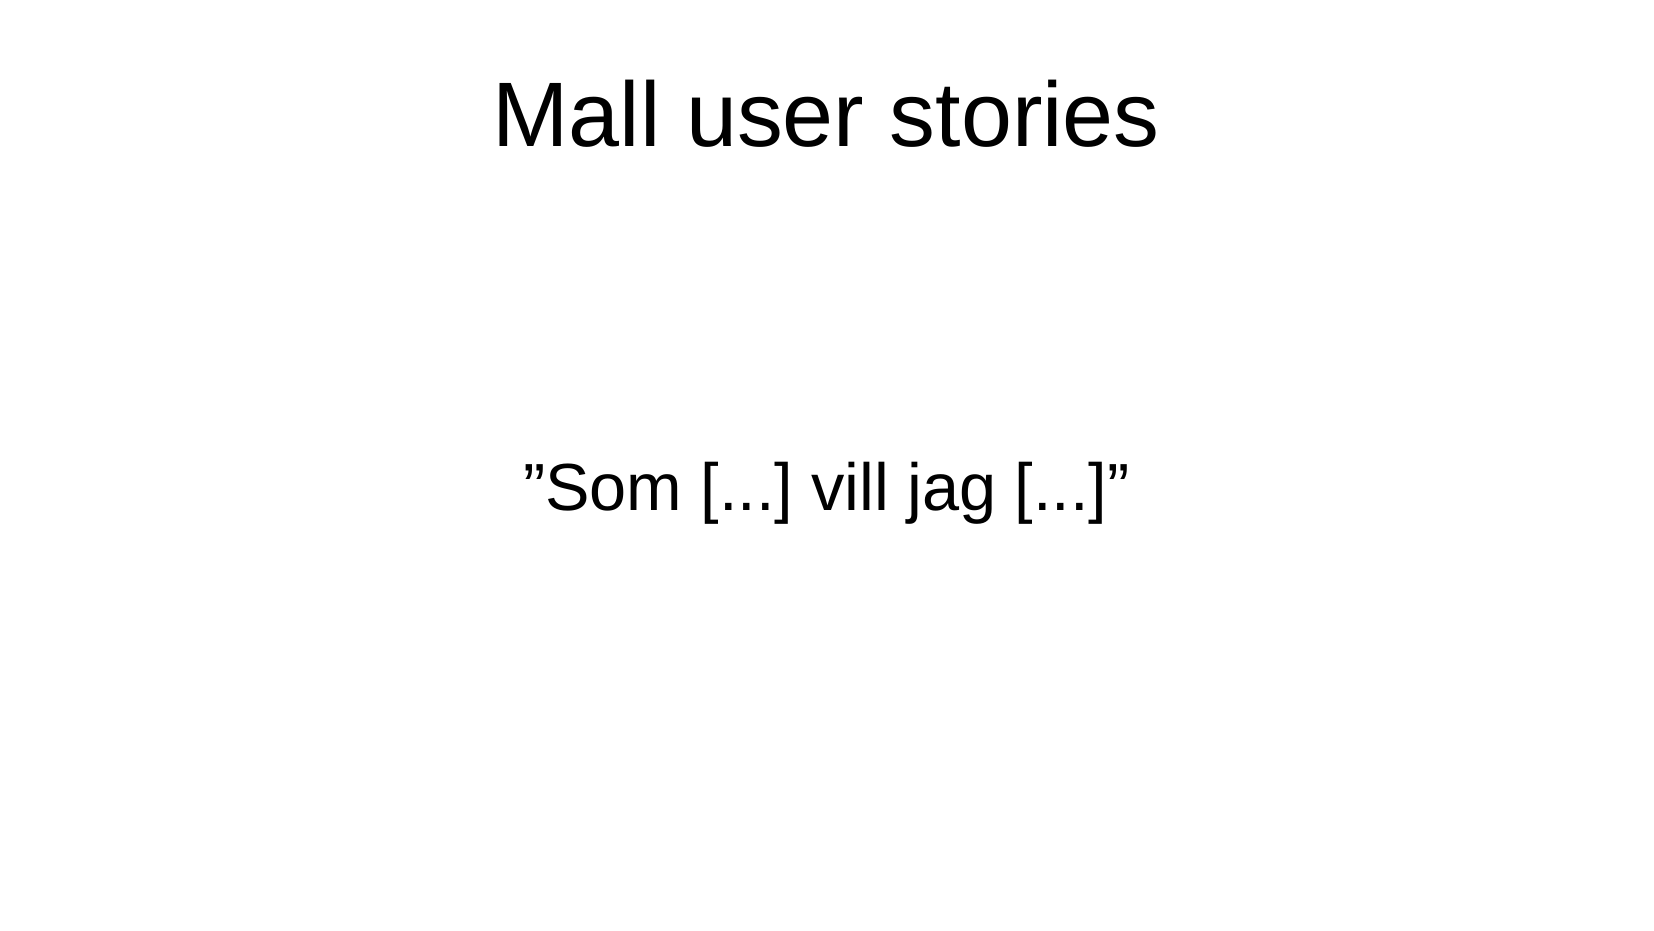

Mall user stories
# ”Som [...] vill jag [...]”